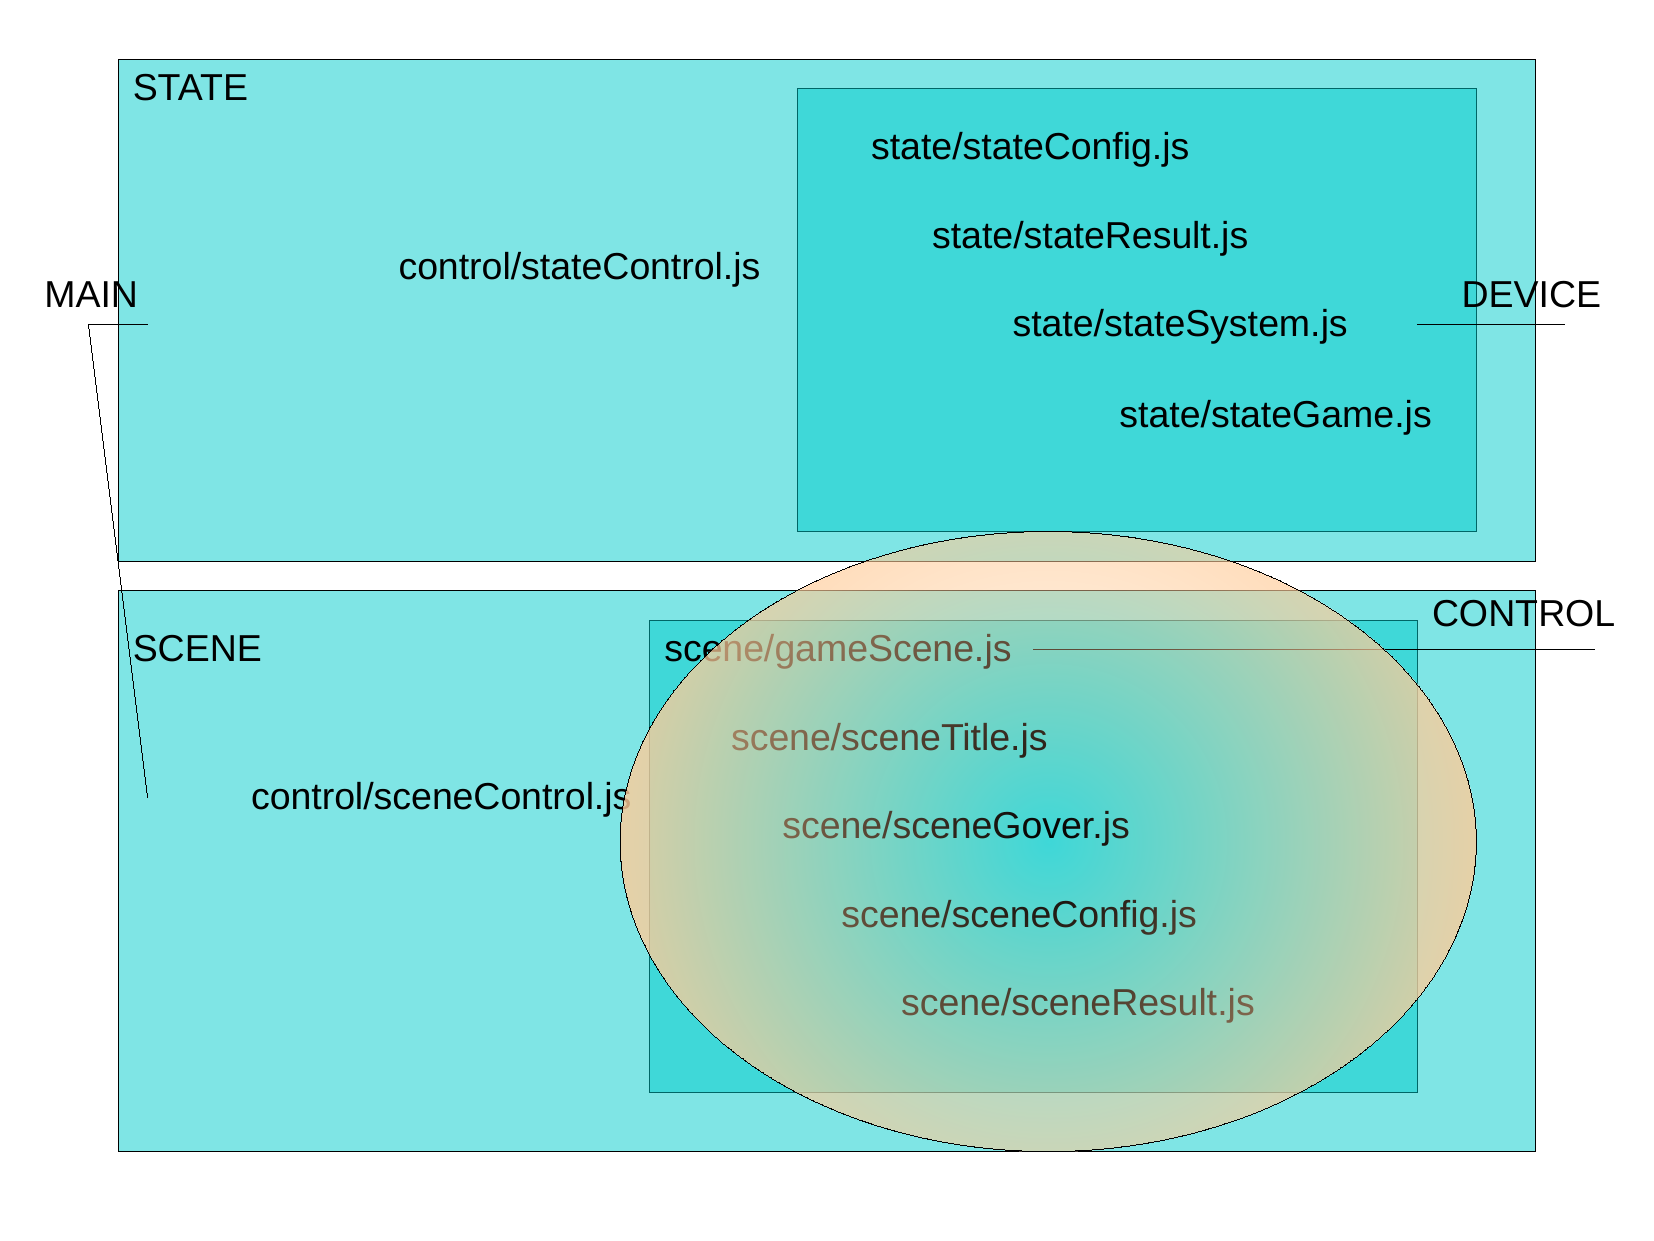

STATE
state/stateConfig.js
state/stateResult.js
control/stateControl.js
MAIN
DEVICE
state/stateSystem.js
state/stateGame.js
CONTROL
SCENE
scene/gameScene.js
scene/sceneTitle.js
control/sceneControl.js
scene/sceneGover.js
scene/sceneConfig.js
scene/sceneResult.js